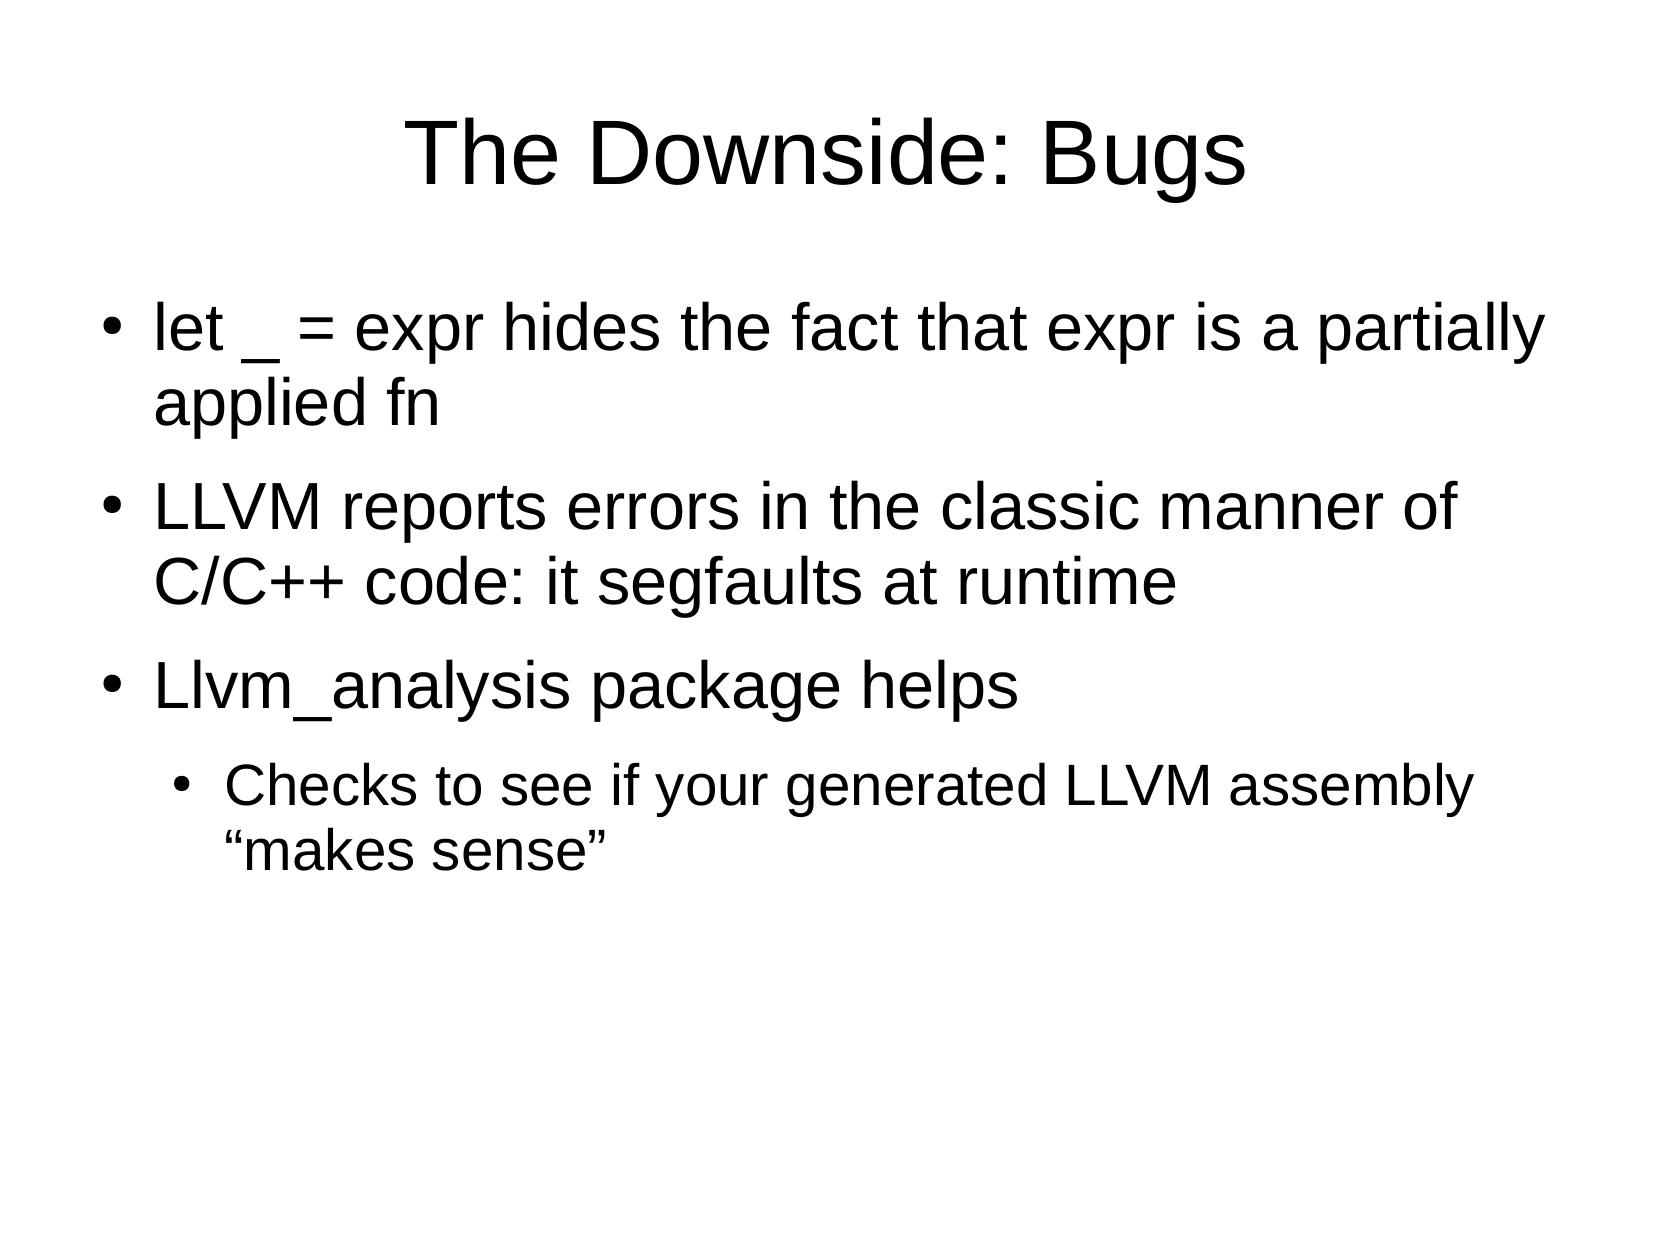

# The Downside: Bugs
let _ = expr hides the fact that expr is a partially applied fn
LLVM reports errors in the classic manner of C/C++ code: it segfaults at runtime
Llvm_analysis package helps
Checks to see if your generated LLVM assembly “makes sense”